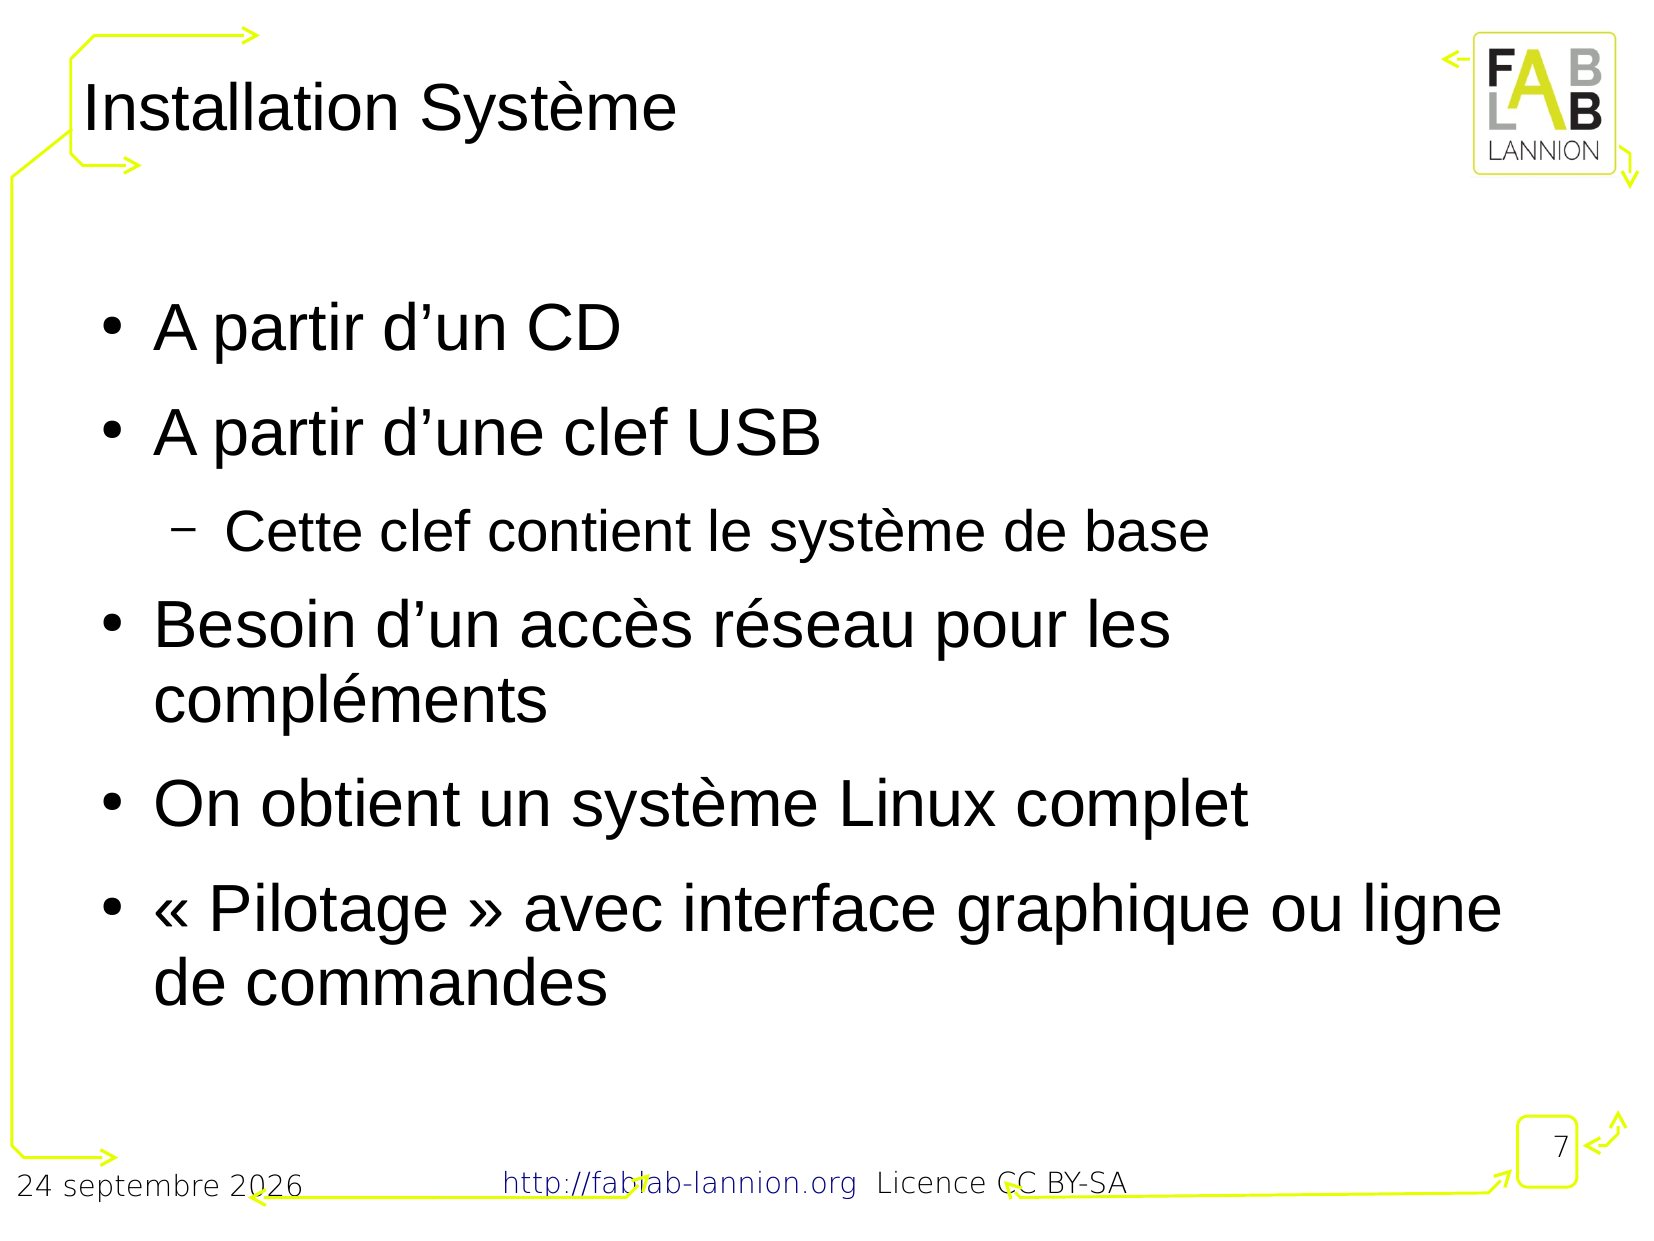

# Installation Système
A partir d’un CD
A partir d’une clef USB
Cette clef contient le système de base
Besoin d’un accès réseau pour les compléments
On obtient un système Linux complet
« Pilotage » avec interface graphique ou ligne de commandes
7